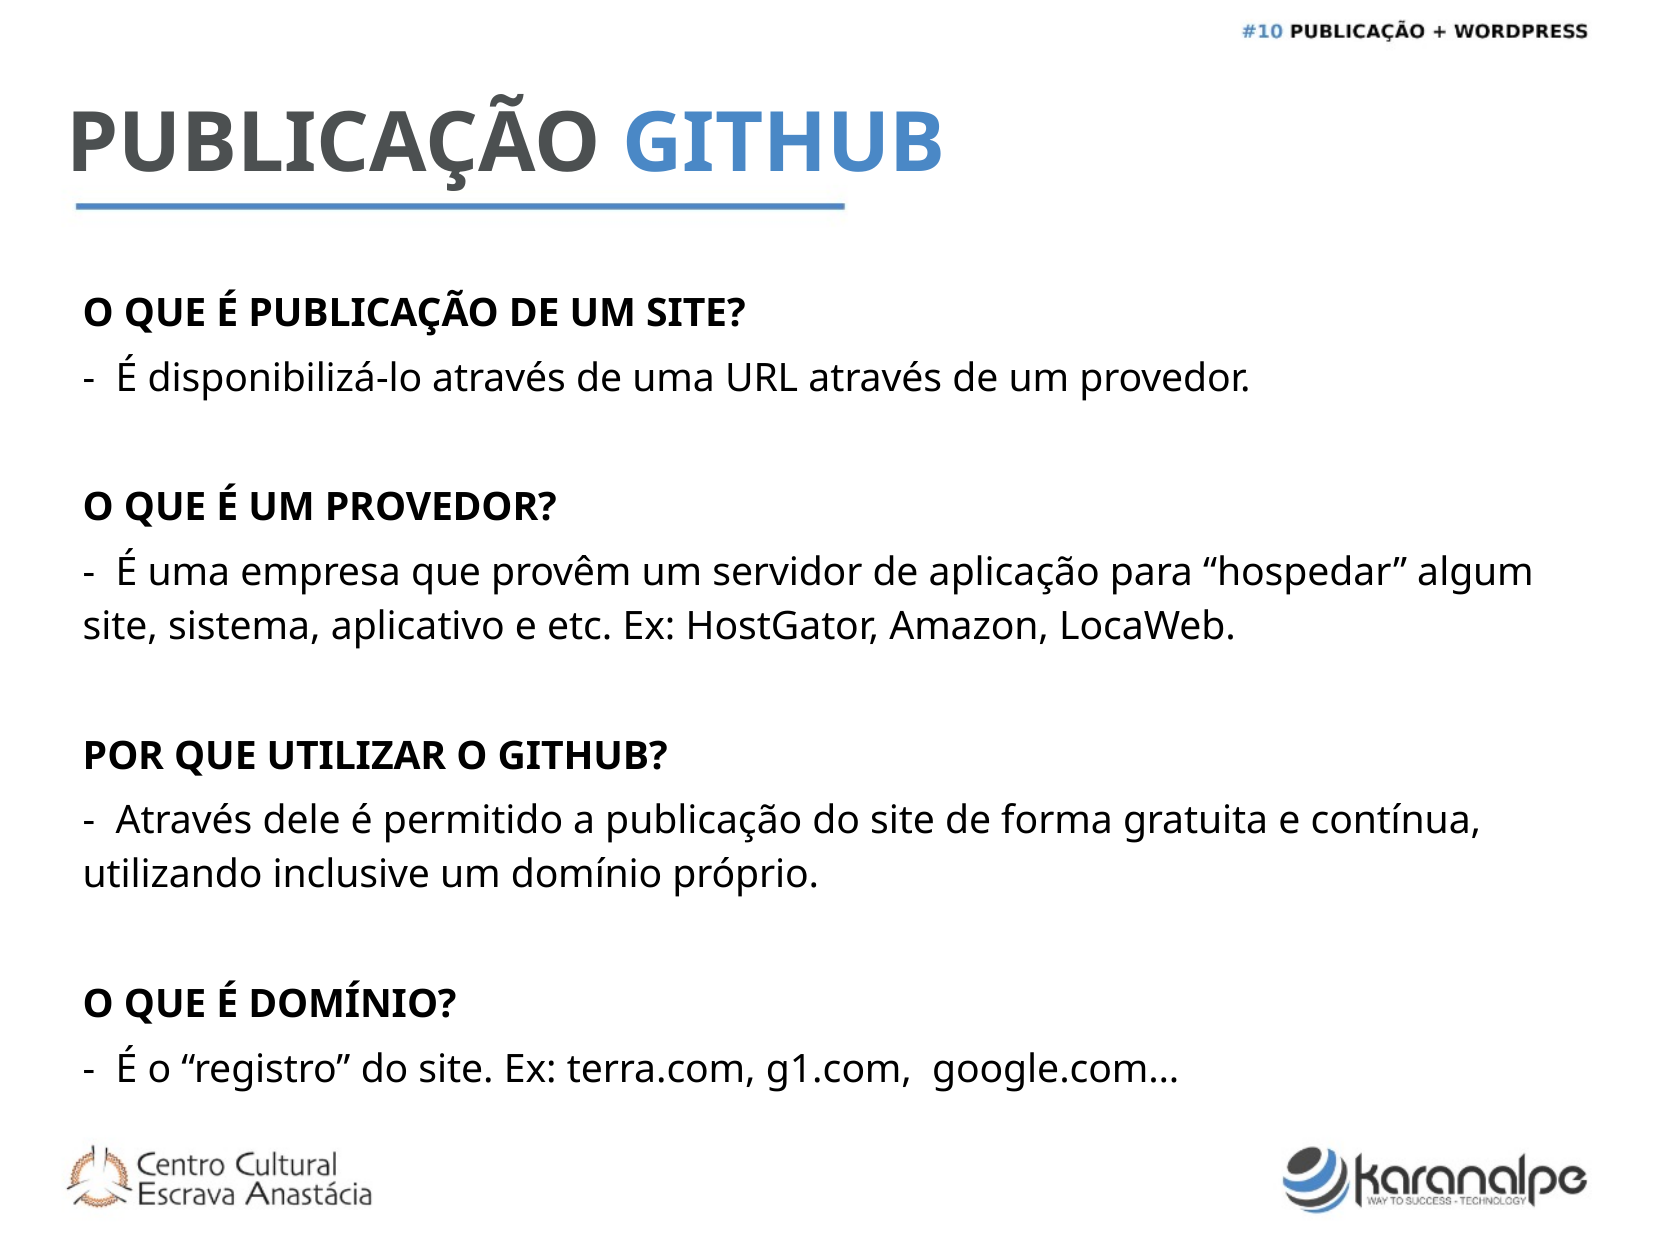

PUBLICAÇÃO GITHUB
# O QUE É PUBLICAÇÃO DE UM SITE?
- É disponibilizá-lo através de uma URL através de um provedor.
O QUE É UM PROVEDOR?
- É uma empresa que provêm um servidor de aplicação para “hospedar” algum site, sistema, aplicativo e etc. Ex: HostGator, Amazon, LocaWeb.
POR QUE UTILIZAR O GITHUB?
- Através dele é permitido a publicação do site de forma gratuita e contínua, utilizando inclusive um domínio próprio.
O QUE É DOMÍNIO?
- É o “registro” do site. Ex: terra.com, g1.com, google.com…